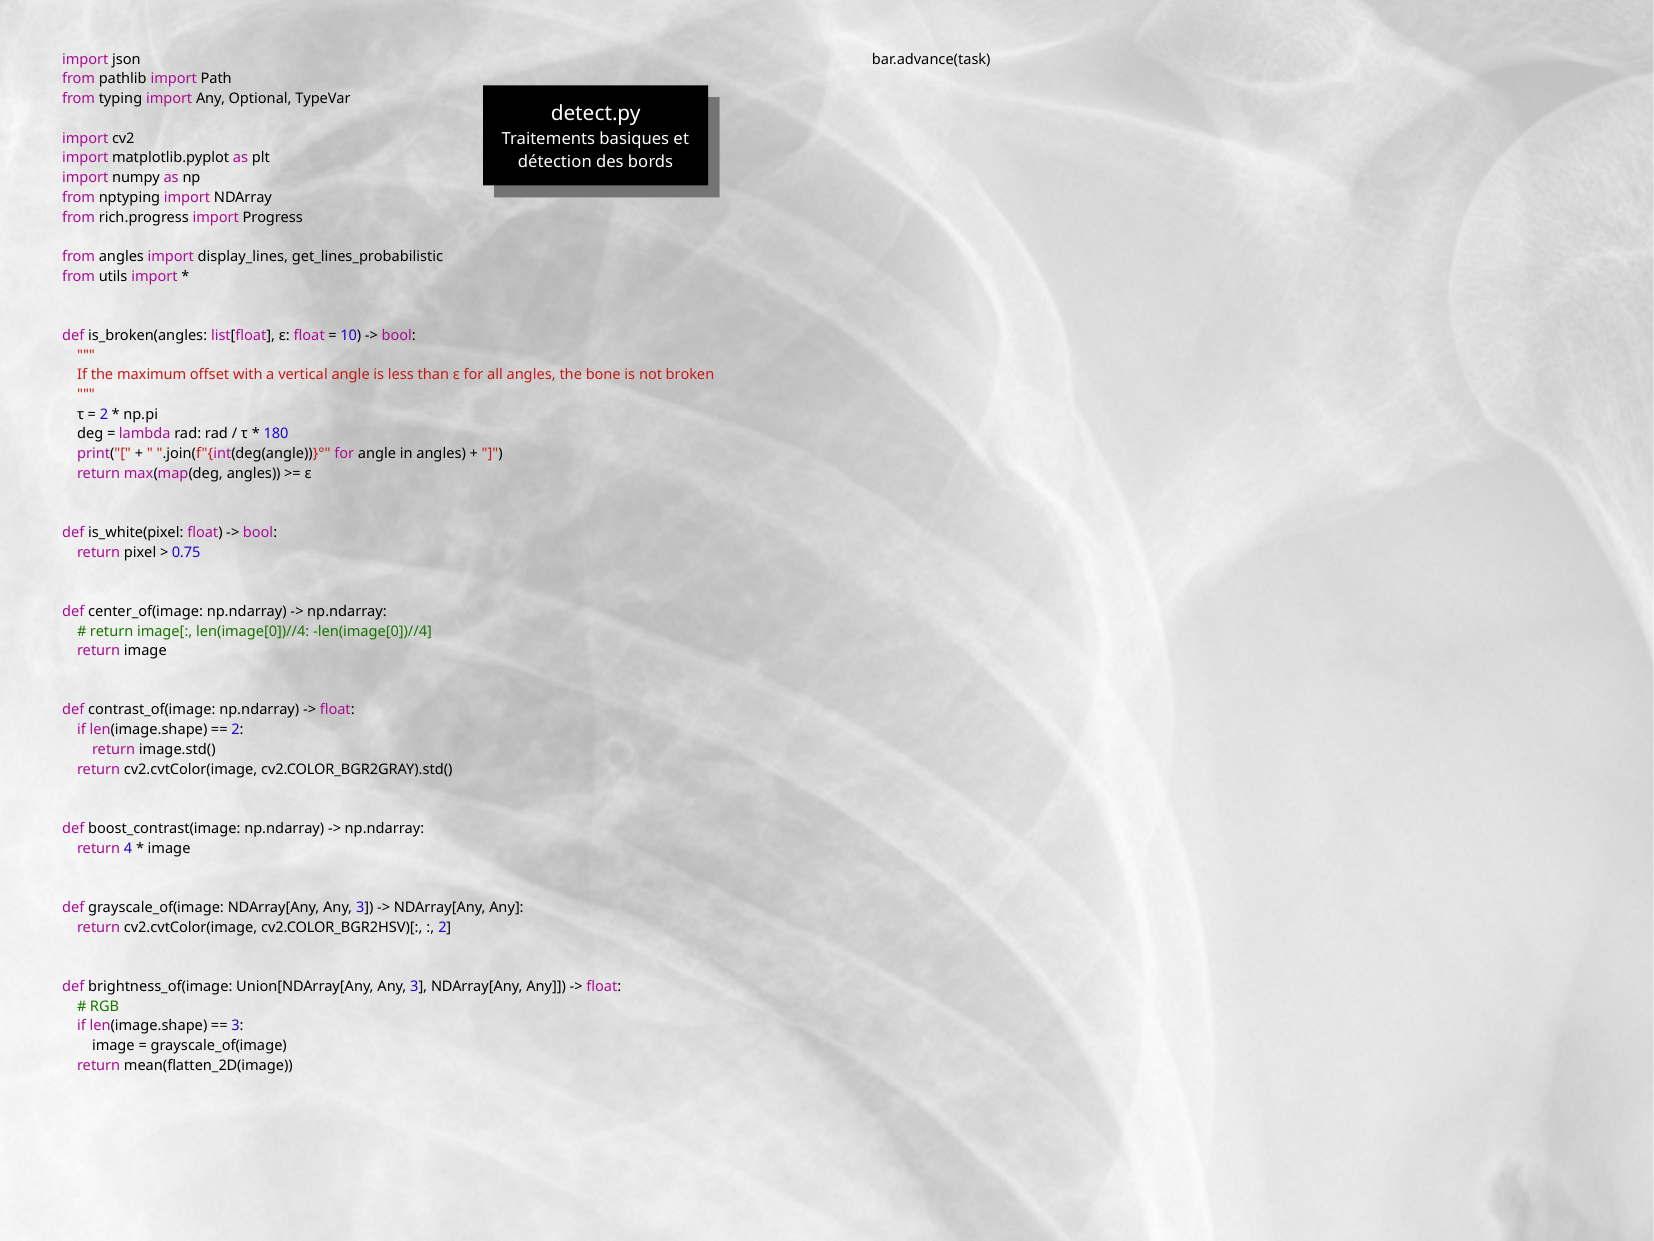

import json
from pathlib import Path
from typing import Any, Optional, TypeVar
import cv2
import matplotlib.pyplot as plt
import numpy as np
from nptyping import NDArray
from rich.progress import Progress
from angles import display_lines, get_lines_probabilistic
from utils import *
def is_broken(angles: list[float], ε: float = 10) -> bool:
 """
 If the maximum offset with a vertical angle is less than ε for all angles, the bone is not broken
 """
 τ = 2 * np.pi
 deg = lambda rad: rad / τ * 180
 print("[" + " ".join(f"{int(deg(angle))}°" for angle in angles) + "]")
 return max(map(deg, angles)) >= ε
def is_white(pixel: float) -> bool:
 return pixel > 0.75
def center_of(image: np.ndarray) -> np.ndarray:
 # return image[:, len(image[0])//4: -len(image[0])//4]
 return image
def contrast_of(image: np.ndarray) -> float:
 if len(image.shape) == 2:
 return image.std()
 return cv2.cvtColor(image, cv2.COLOR_BGR2GRAY).std()
def boost_contrast(image: np.ndarray) -> np.ndarray:
 return 4 * image
def grayscale_of(image: NDArray[Any, Any, 3]) -> NDArray[Any, Any]:
 return cv2.cvtColor(image, cv2.COLOR_BGR2HSV)[:, :, 2]
def brightness_of(image: Union[NDArray[Any, Any, 3], NDArray[Any, Any]]) -> float:
 # RGB
 if len(image.shape) == 3:
 image = grayscale_of(image)
 return mean(flatten_2D(image))
def detect_edges(
 image: Union[NDArray[Any, Any, 3], NDArray[Any, Any]],
 low: int,
 high: int,
 σ: int = 3,
 blur: float = 0,
) -> tuple[NDArray[Any, Any, 3], NDArray[Any, Any]]:
 """
 Détecte les bords d'une image, en utilisant—si blur ≠ 0—un filtre bilatéral avec un σ_color = σ_space = blur.
 """
 σ, low, high = map(int, (σ, low, high))
 if len(image.shape) == 2:
 image = cv2.cvtColor(image, cv2.COLOR_GRAY2BGR)
 if blur:
 # image = cv2.bilateralFilter(image, d=5, sigmaColor=blur, sigmaSpace=blur)
 image = cv2.blur(image, (blur, blur))
 edges = cv2.Canny(image, low, high, apertureSize=σ, L2gradient=True)
 return image, edges
def save_figure(image_path: Path, save: Optional[Path] = None):
 image = cv2.imread(str(image_path))
 print(f"contrast is {contrast_of(image)}")
 original, edges = detect_edges(image, low=40, high=120, blur=3)
 lines = list(get_lines_probabilistic(center_of(edges), gap=5, length=20))
 if not lines:
 print(f"error: no lines detected for {image}")
 return
 broken = is_broken([angle for _, _, angle in lines])
 fig, ax = plt.subplots(1, 2, sharex=True, sharey=True)
 fig.suptitle(
 f"Détecté comme {'cassé' if broken else 'sain'}\n"
 f"cont: {contrast_of(image)} lum: {brightness_of(image)}\n"
 # f"tilt: {image_tilt(lines)/(2*np.pi)*180}° #segments: {len(lines)}\n"
 f"outlum: {brightness_of(center_of(edges))} lumratio: {brightness_of(center_of(edges))/brightness_of(image)}"
 )
 ax[0].imshow(original)
 # ax[1].imshow(edges)
 display_lines(ax[1], center_of(edges), lines)
 if save:
 plt.savefig(str(save))
 else:
 plt.show()
 print(
 f'{image_path}: Detected as {"broken" if broken else "healthy"}',
 end="\n\n",
 )
if __name__ == "__main__":
 with Progress() as bar:
 files = list(Path("datasets/various").glob("*.png"))
 task = bar.add_task("[blue]Processing", total=len(files))
 for testfile in files:
 save_figure(testfile, save=Path("line-detection") / testfile.name)
 bar.advance(task)
detect.py
Traitements basiques et détection des bords